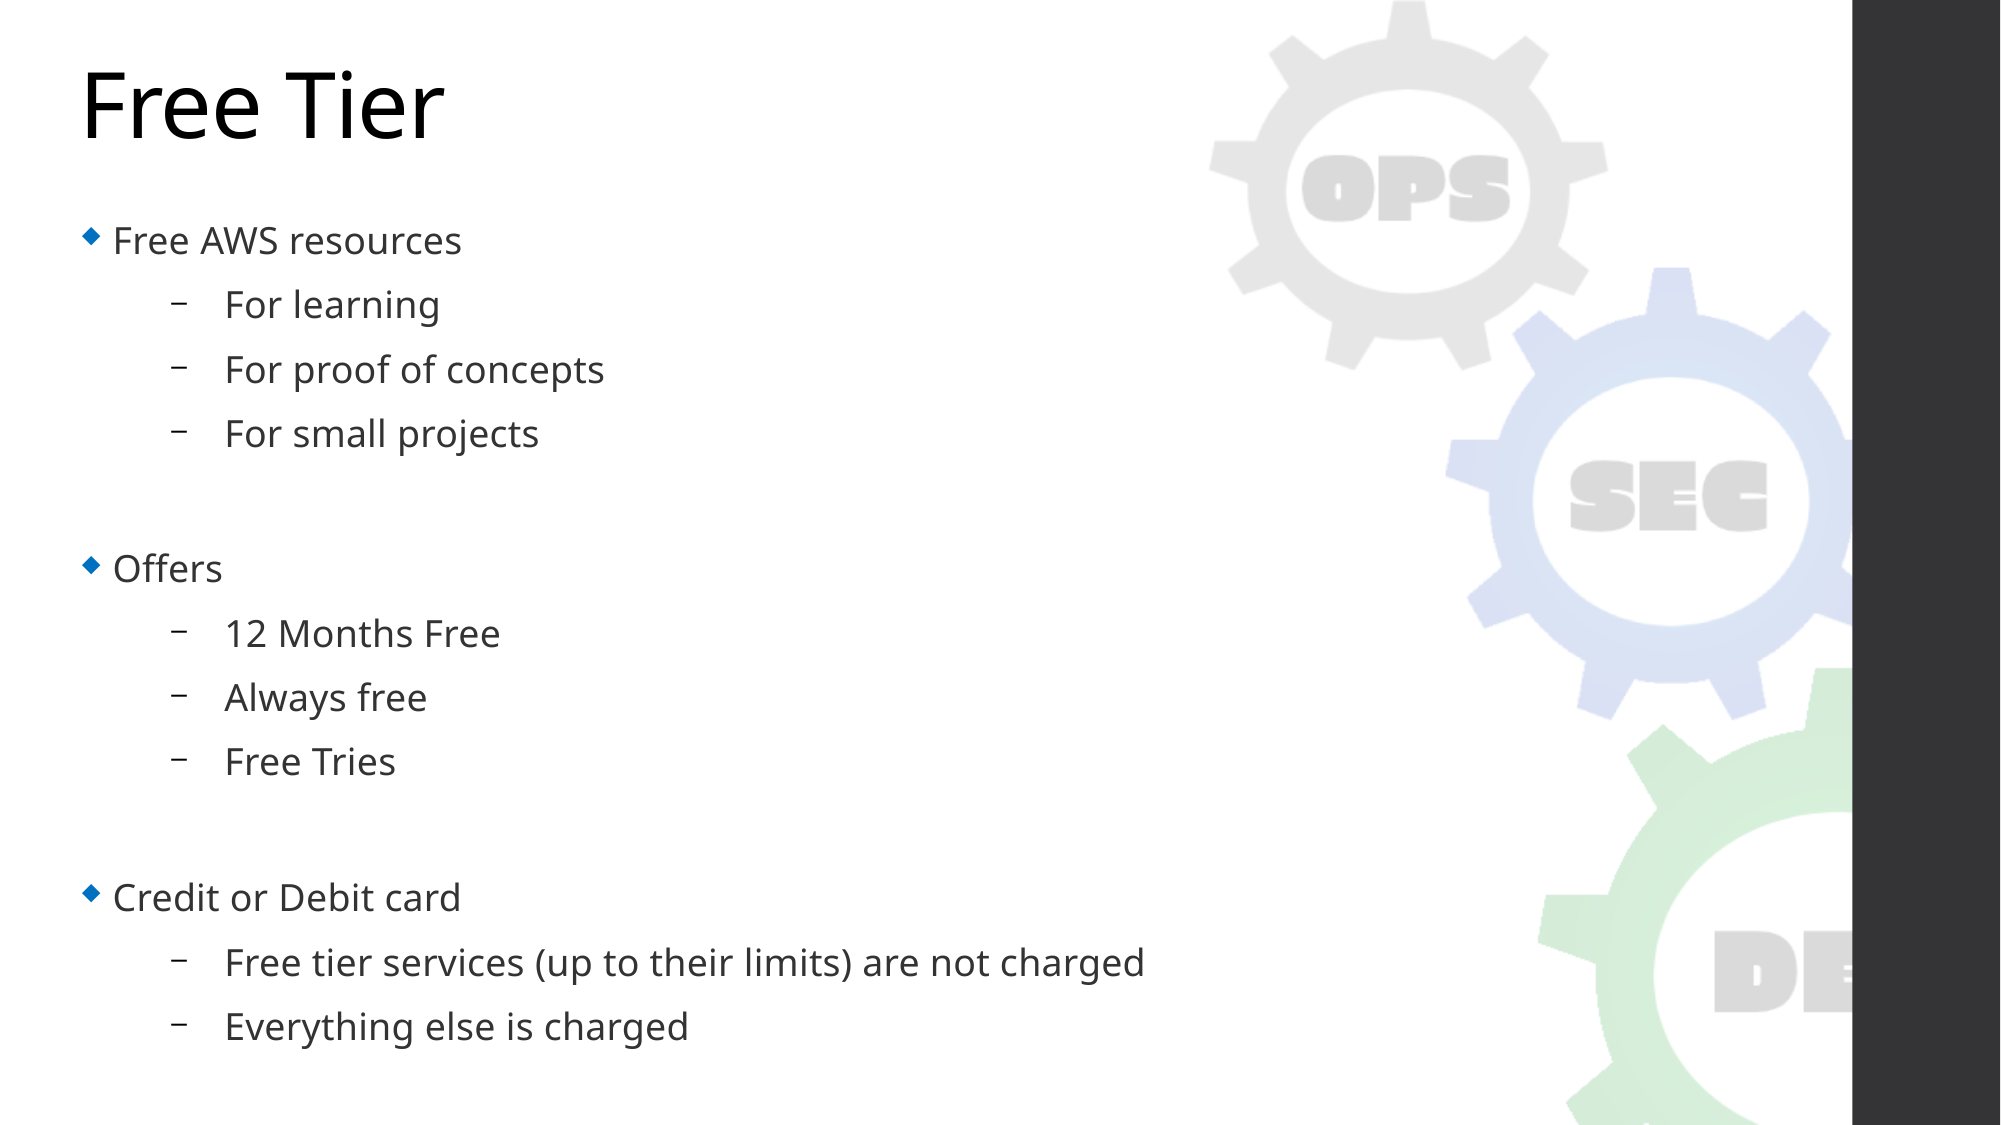

# Free Tier
Free AWS resources
For learning
For proof of concepts
For small projects
Offers
12 Months Free
Always free
Free Tries
Credit or Debit card
Free tier services (up to their limits) are not charged
Everything else is charged